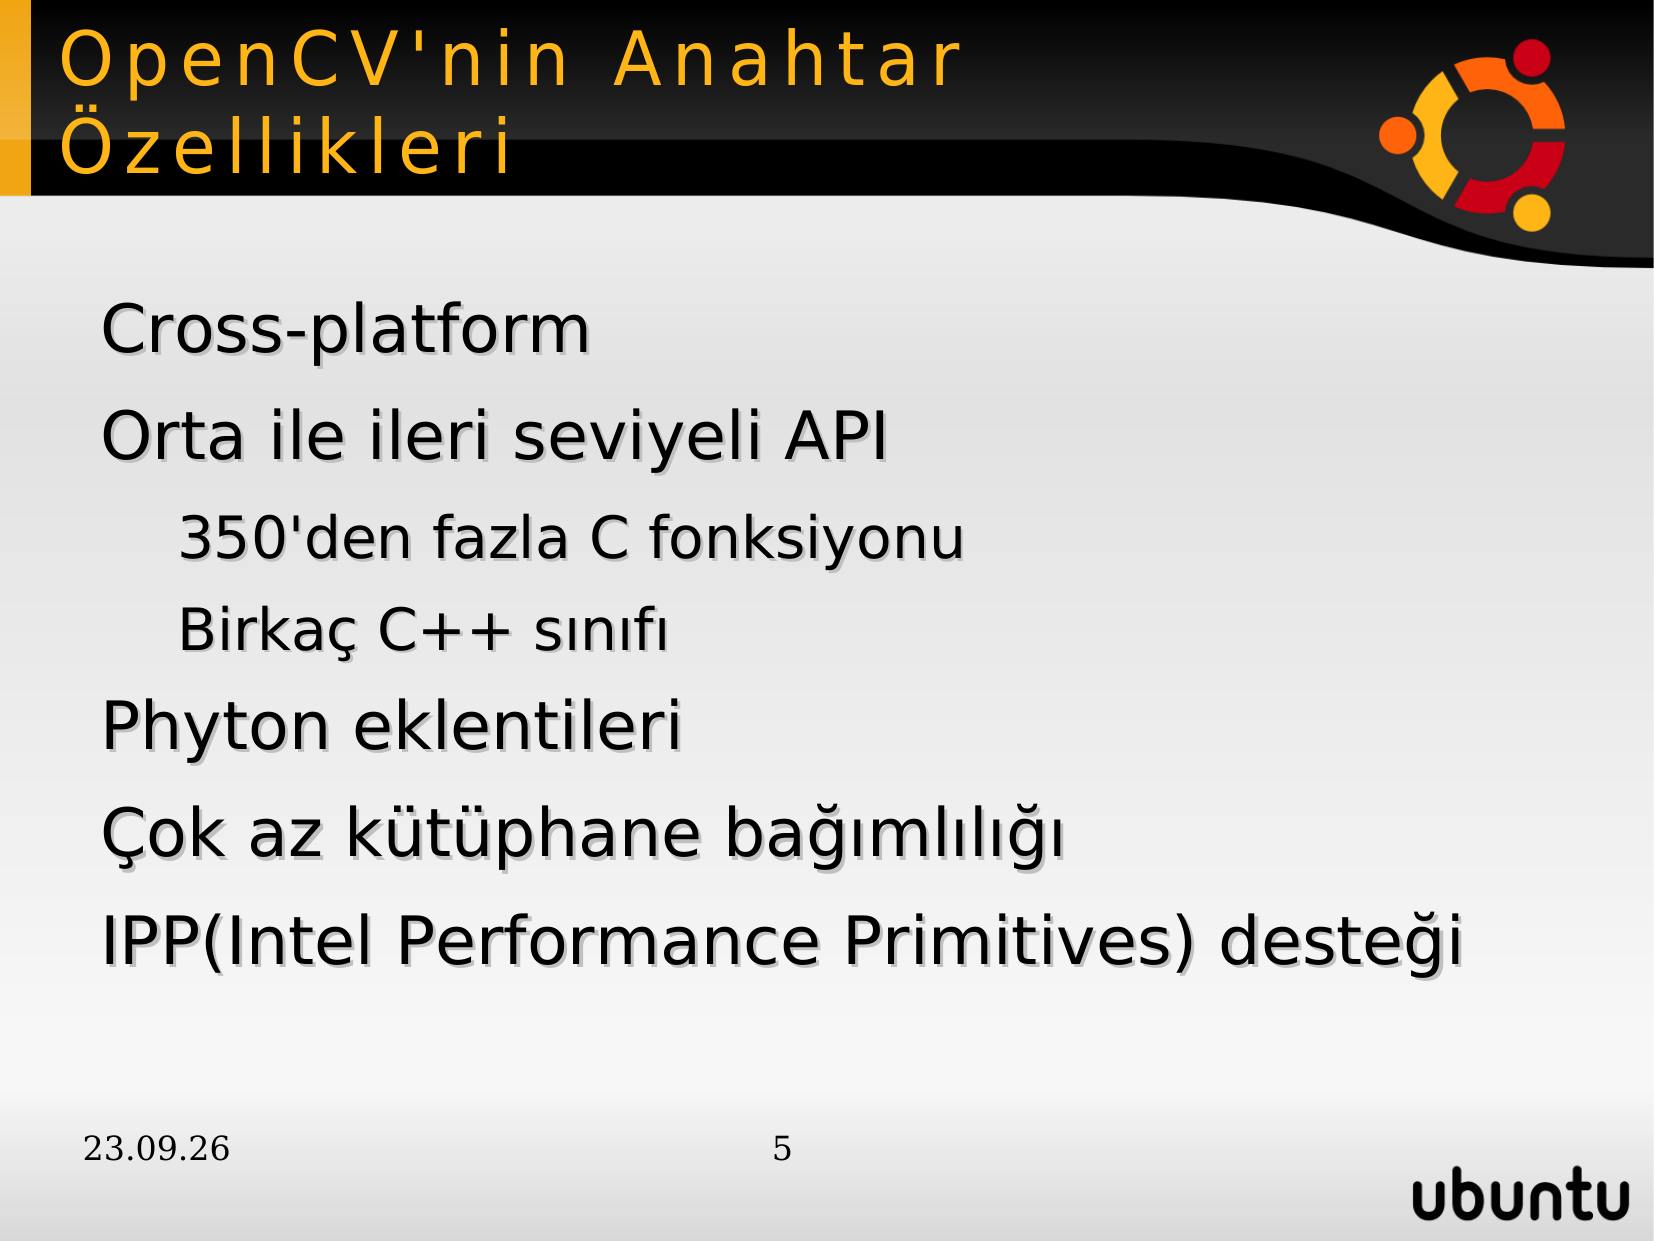

# OpenCV'nin Anahtar Özellikleri
Cross-platform
Orta ile ileri seviyeli API
350'den fazla C fonksiyonu
Birkaç C++ sınıfı
Phyton eklentileri
Çok az kütüphane bağımlılığı
IPP(Intel Performance Primitives) desteği
5